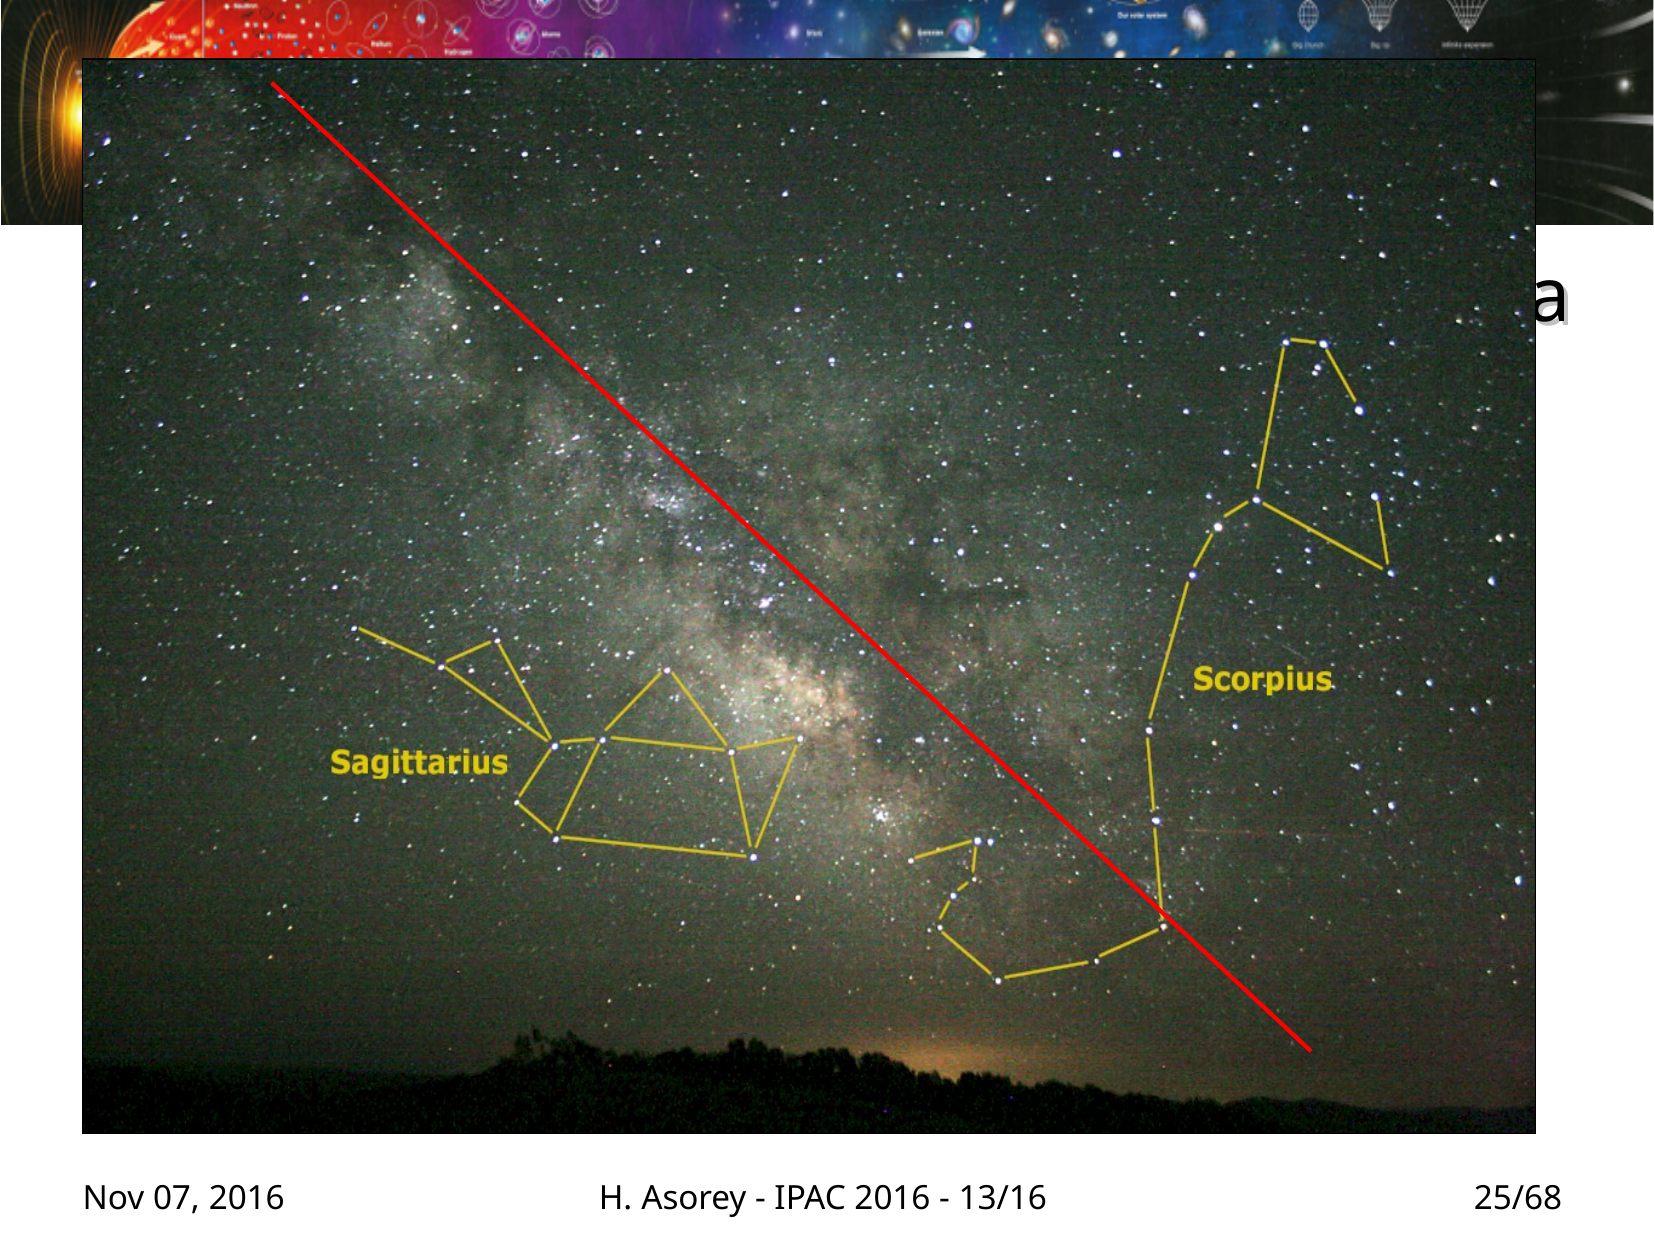

# La Vía Láctea
Nov 07, 2016
H. Asorey - IPAC 2016 - 13/16
25